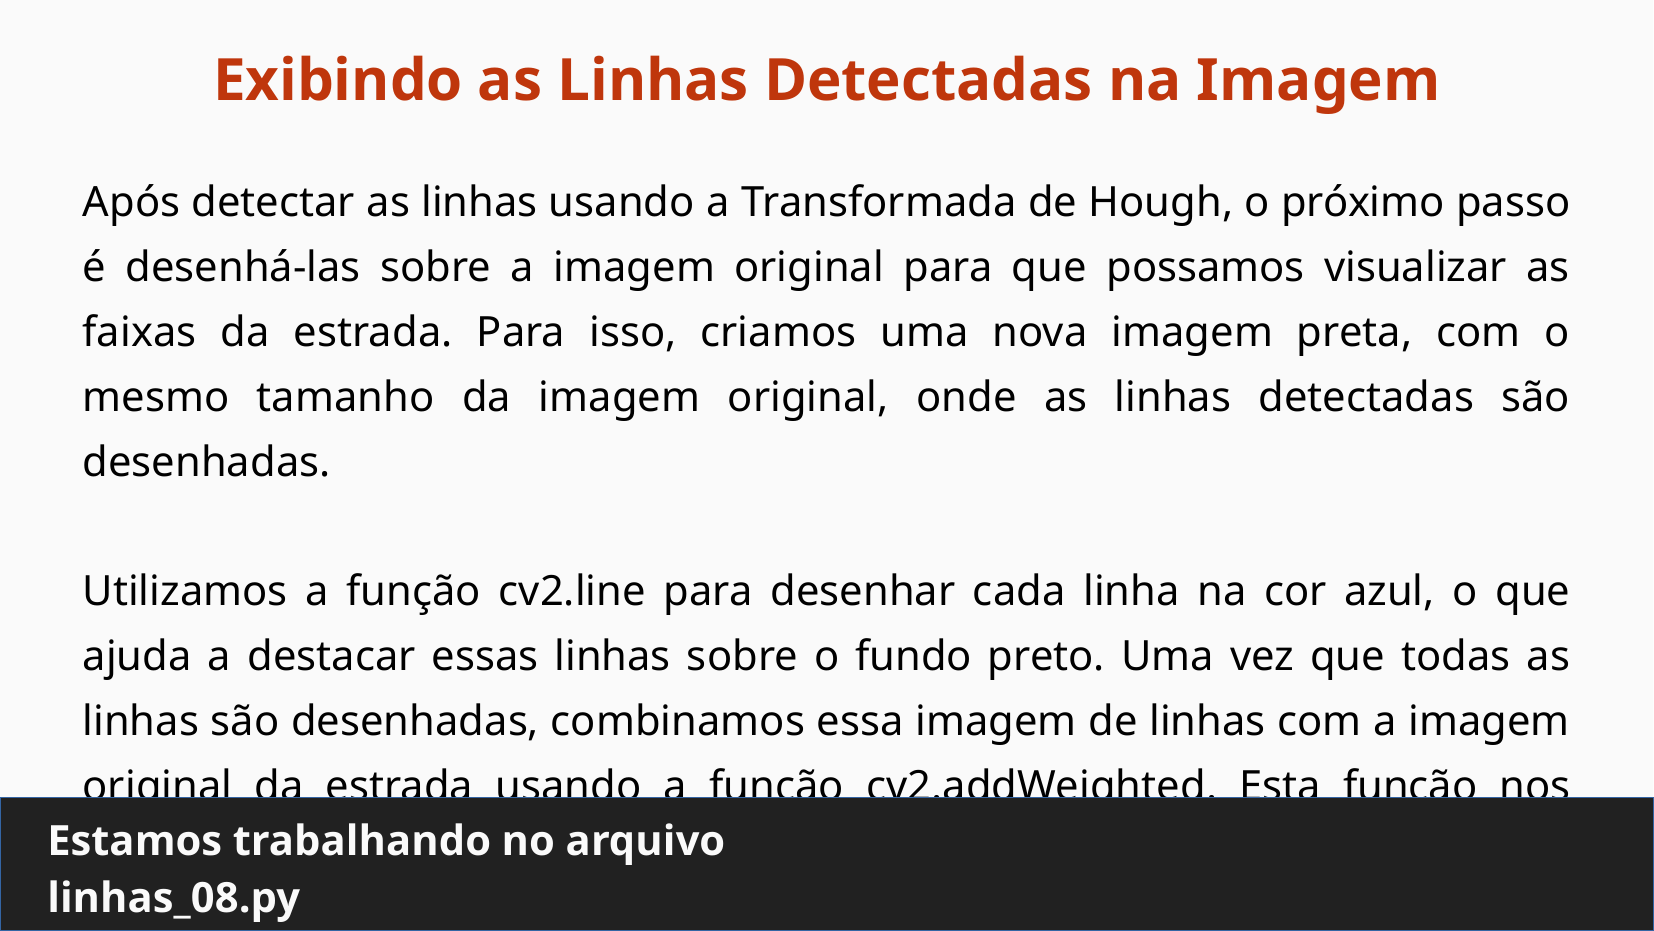

Exibindo as Linhas Detectadas na Imagem
Após detectar as linhas usando a Transformada de Hough, o próximo passo é desenhá-las sobre a imagem original para que possamos visualizar as faixas da estrada. Para isso, criamos uma nova imagem preta, com o mesmo tamanho da imagem original, onde as linhas detectadas são desenhadas.
Utilizamos a função cv2.line para desenhar cada linha na cor azul, o que ajuda a destacar essas linhas sobre o fundo preto. Uma vez que todas as linhas são desenhadas, combinamos essa imagem de linhas com a imagem original da estrada usando a função cv2.addWeighted. Esta função nos permite sobrepor as duas imagens, aplicando um peso de 80% à imagem original e 100% às linhas detectadas.
# Estamos trabalhando no arquivo linhas_08.py